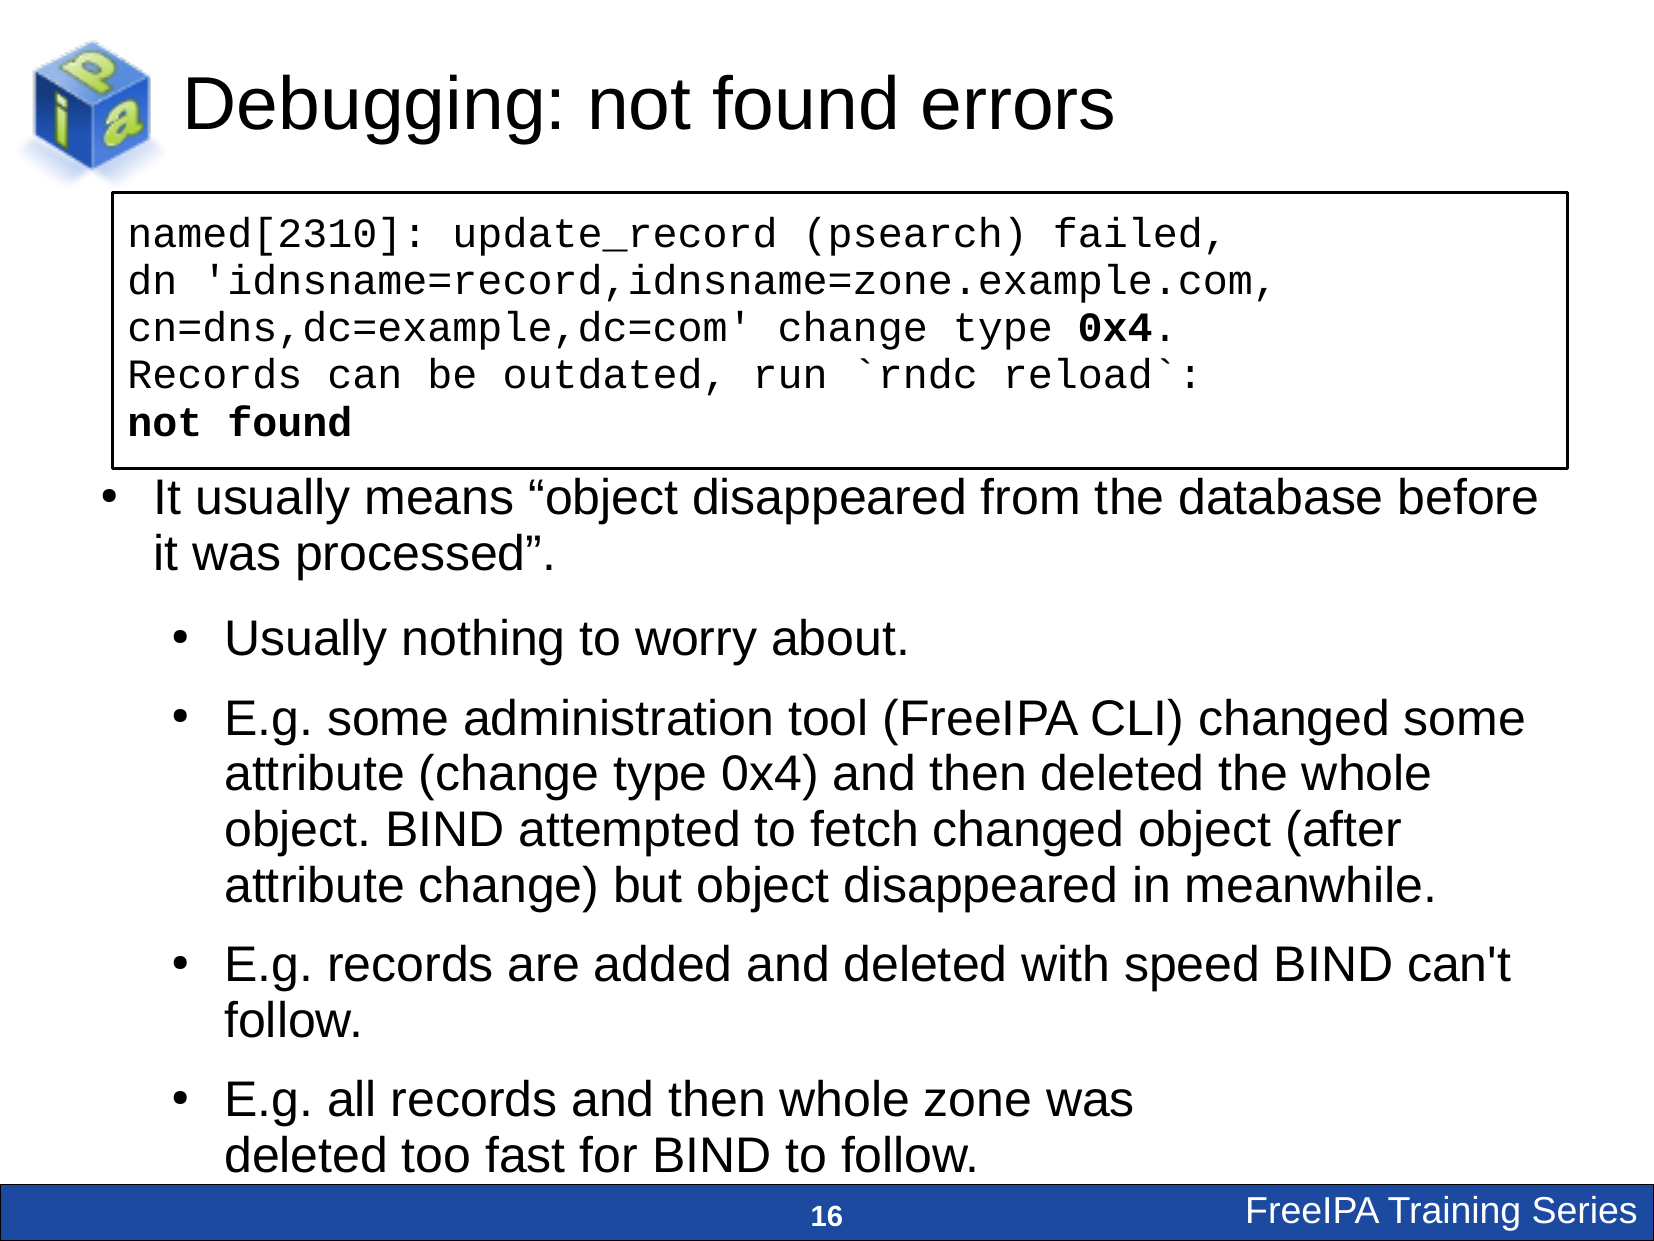

# Debugging: not found errors
named[2310]: update_record (psearch) failed,
dn 'idnsname=record,idnsname=zone.example.com,
cn=dns,dc=example,dc=com' change type 0x4.
Records can be outdated, run `rndc reload`:
not found
It usually means “object disappeared from the database before it was processed”.
Usually nothing to worry about.
E.g. some administration tool (FreeIPA CLI) changed some attribute (change type 0x4) and then deleted the whole object. BIND attempted to fetch changed object (after attribute change) but object disappeared in meanwhile.
E.g. records are added and deleted with speed BIND can't follow.
E.g. all records and then whole zone was
deleted too fast for BIND to follow.
16